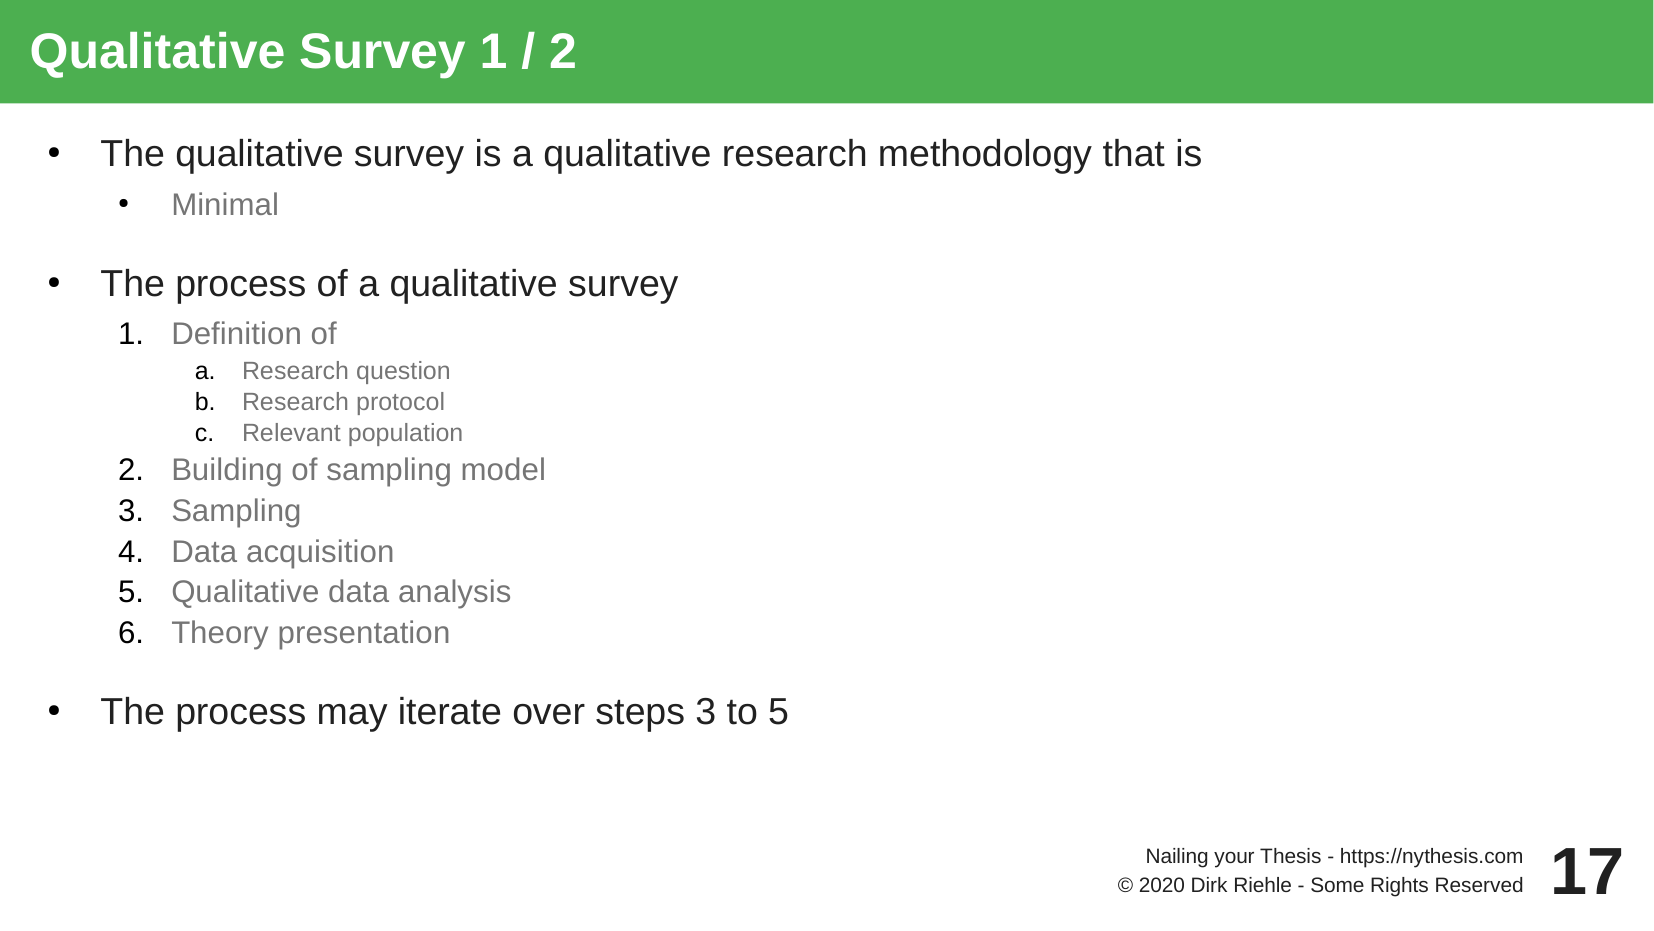

# Qualitative Survey 1 / 2
The qualitative survey is a qualitative research methodology that is
Minimal
The process of a qualitative survey
Definition of
Research question
Research protocol
Relevant population
Building of sampling model
Sampling
Data acquisition
Qualitative data analysis
Theory presentation
The process may iterate over steps 3 to 5
Nailing your Thesis - https://nythesis.com
17
© 2020 Dirk Riehle - Some Rights Reserved